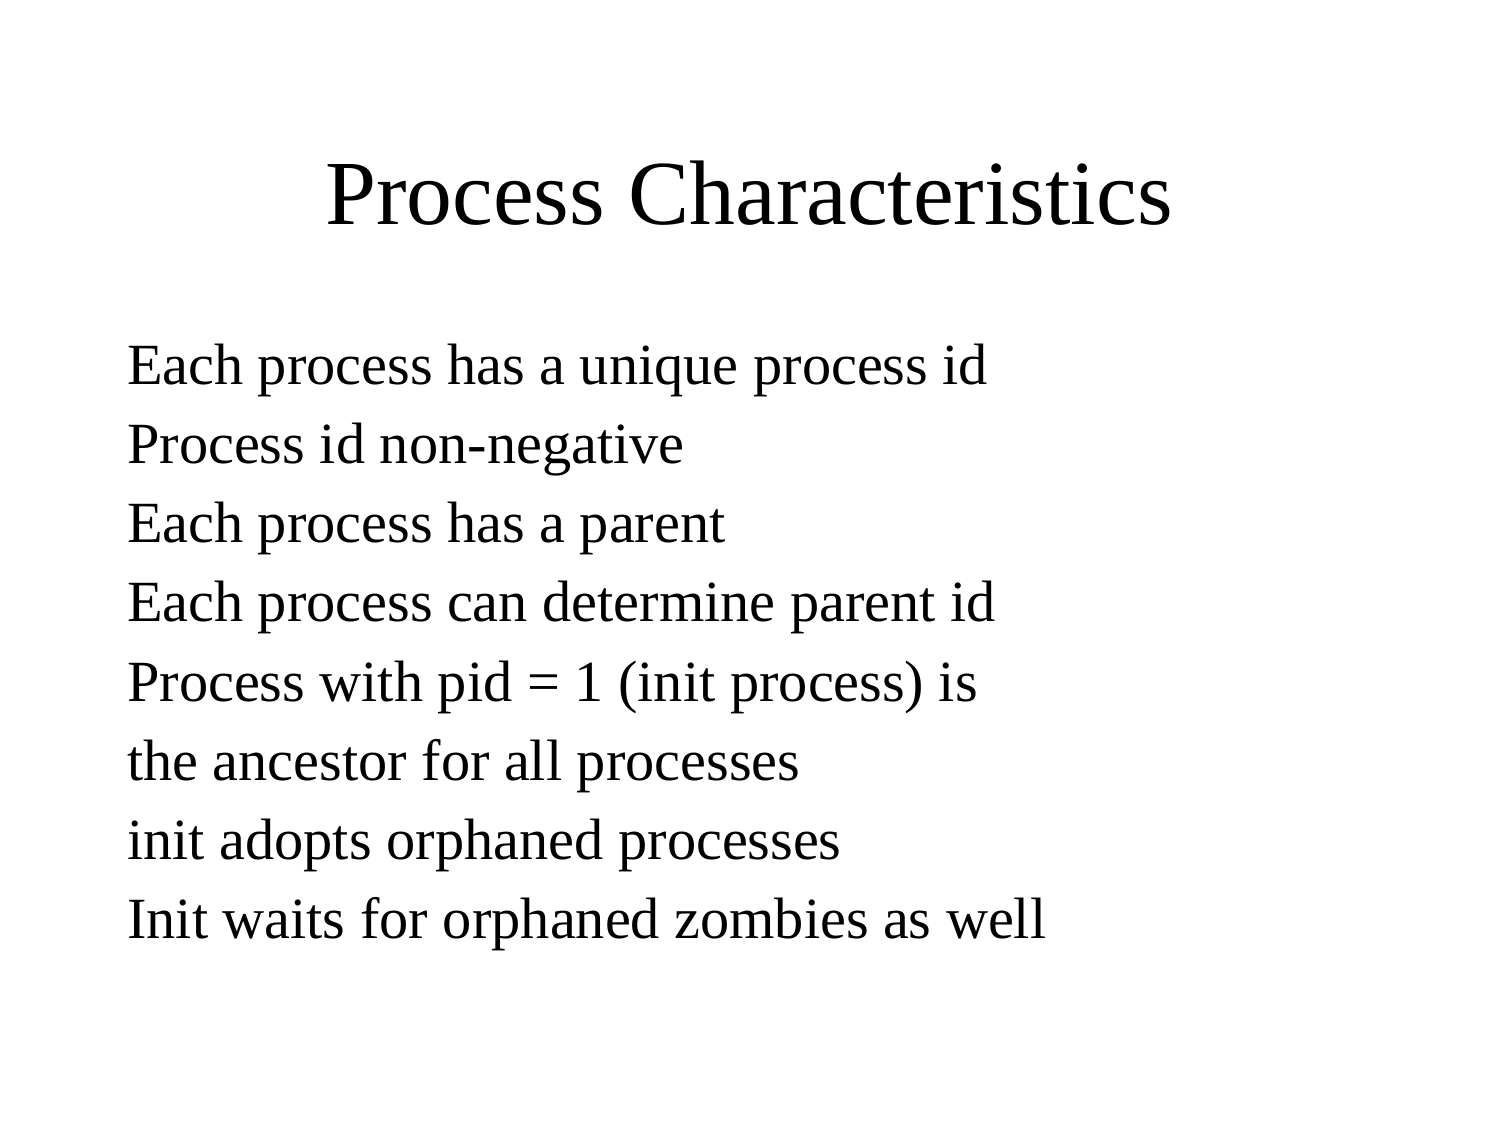

# Process Characteristics
Each process has a unique process id
Process id non-negative
Each process has a parent
Each process can determine parent id
Process with pid = 1 (init process) is
the ancestor for all processes
init adopts orphaned processes
Init waits for orphaned zombies as well